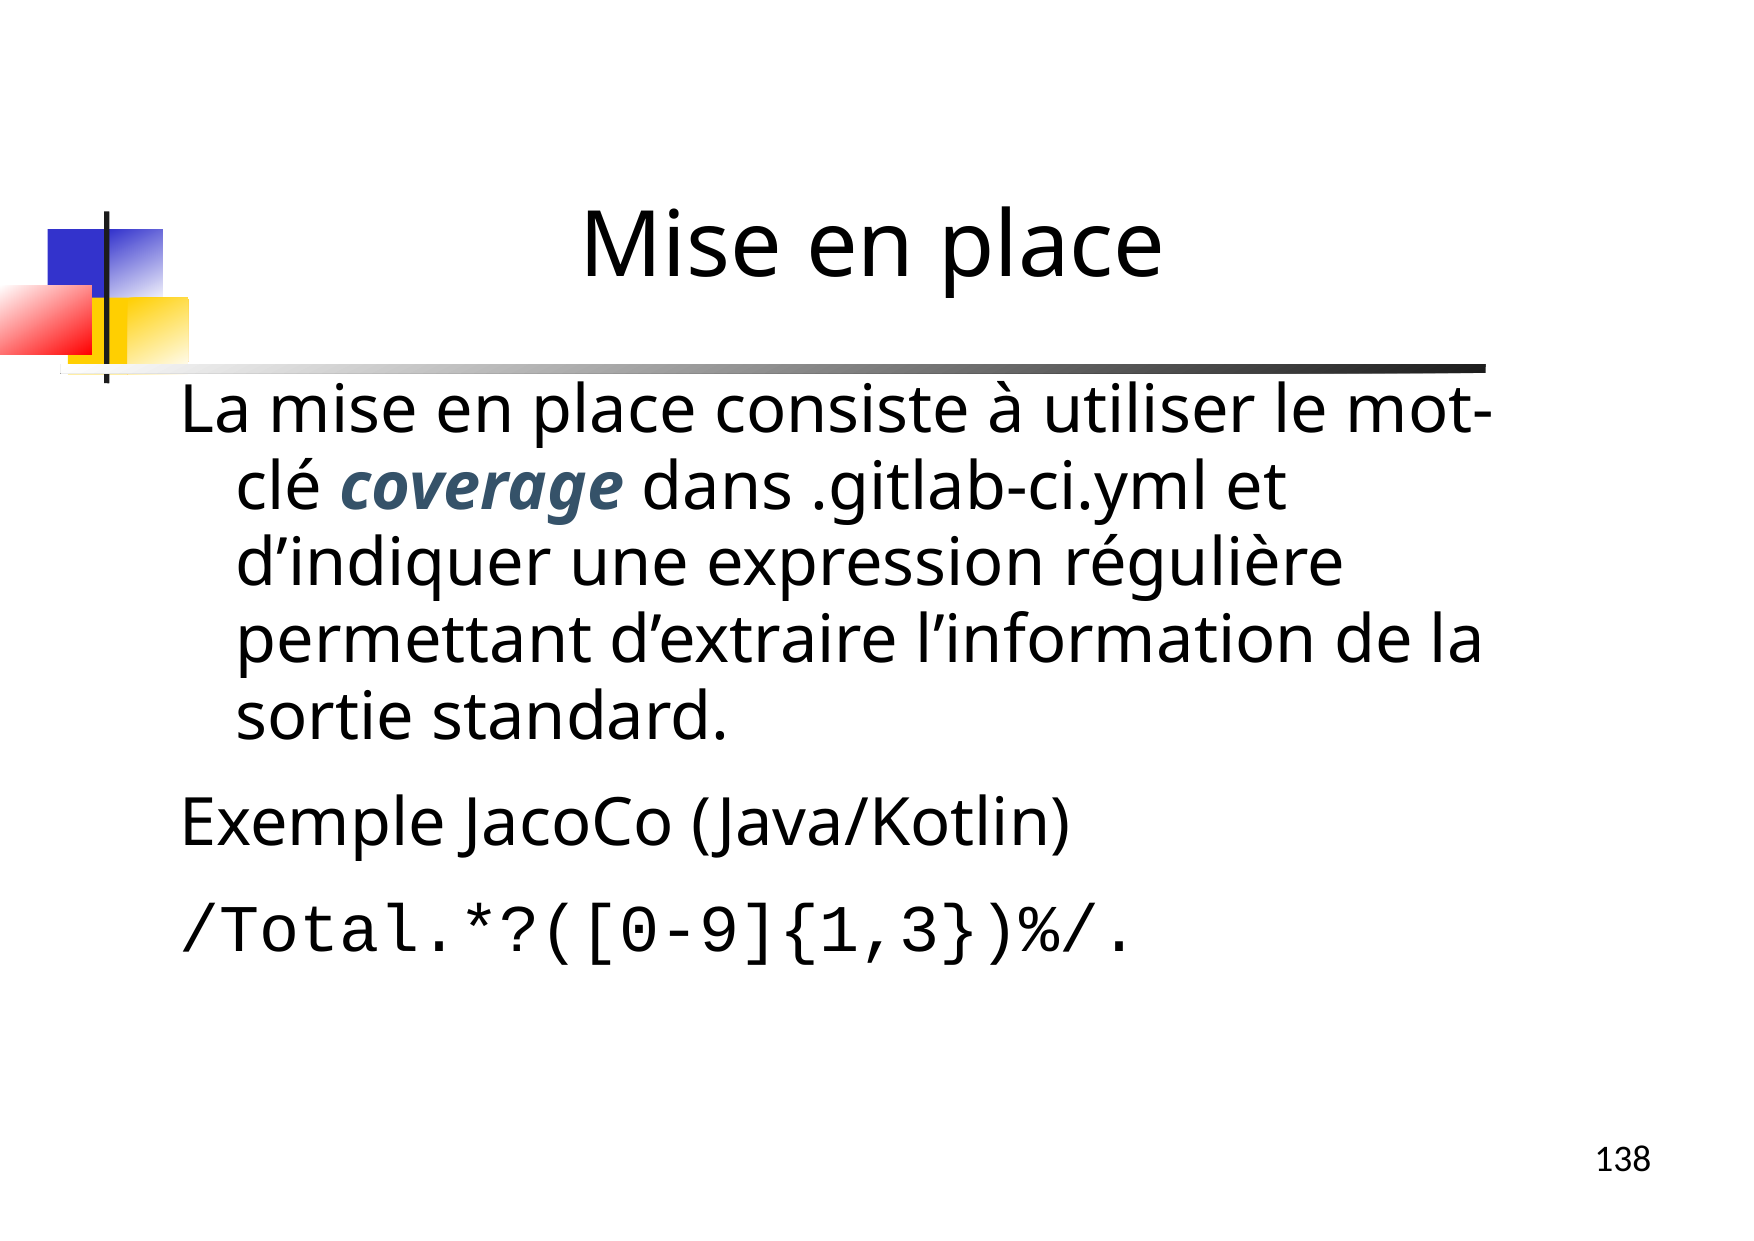

# Mise en place
La mise en place consiste à utiliser le mot-clé coverage dans .gitlab-ci.yml et d’indiquer une expression régulière permettant d’extraire l’information de la sortie standard.
Exemple JacoCo (Java/Kotlin)
/Total.*?([0-9]{1,3})%/.